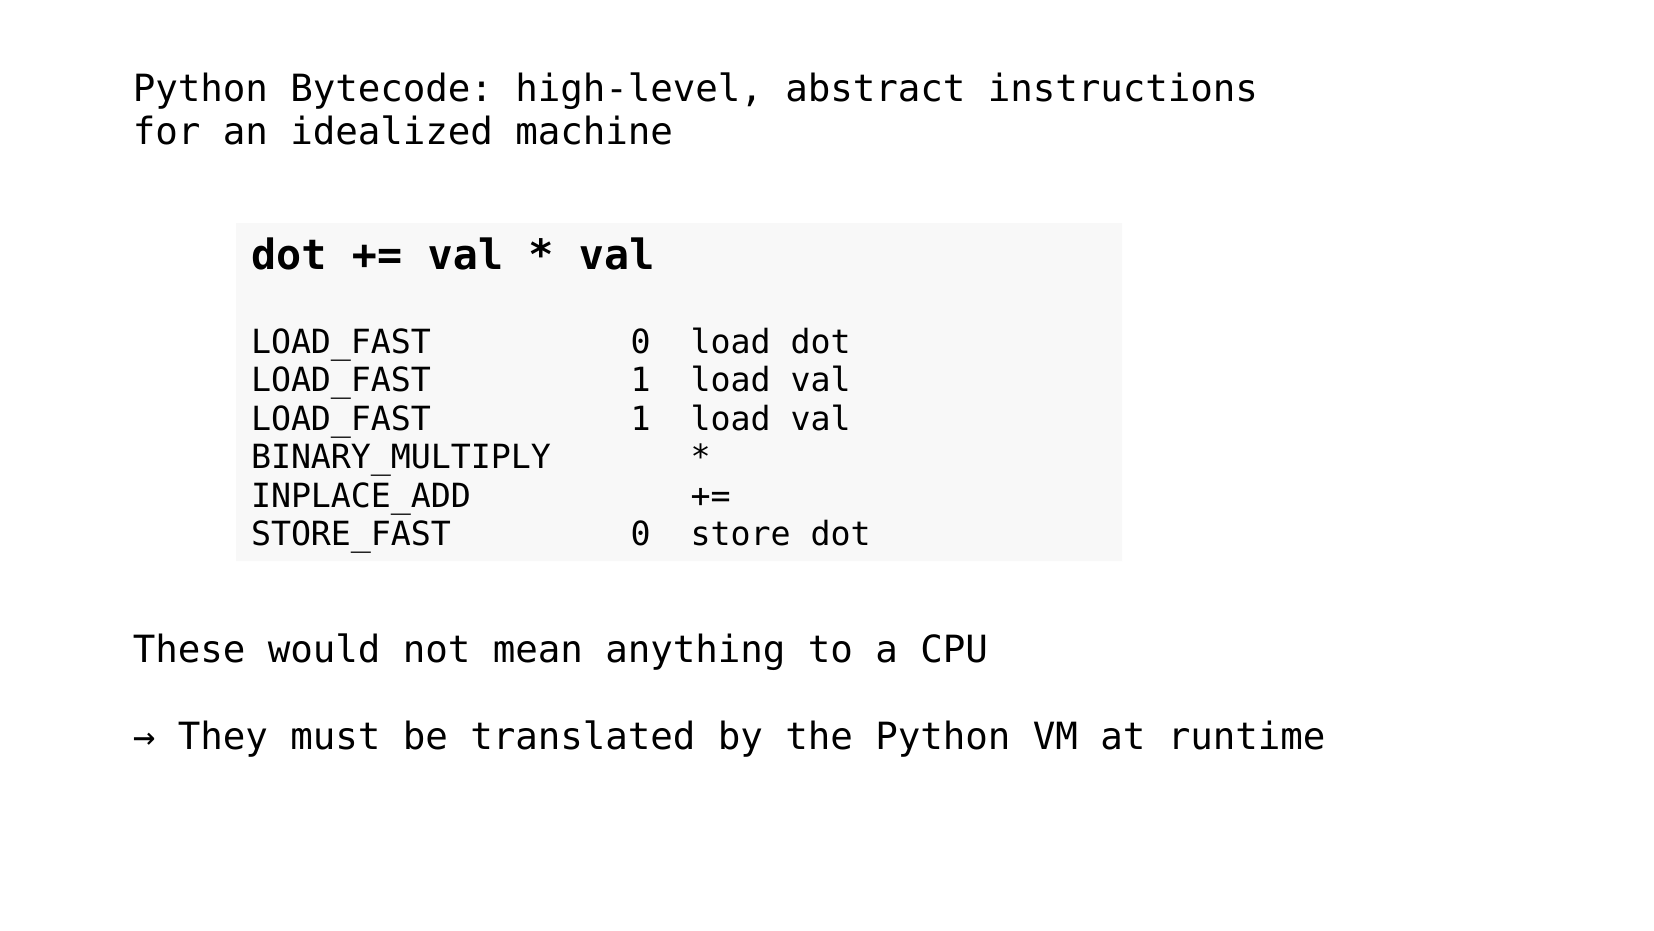

Python Bytecode: high-level, abstract instructions
for an idealized machine
dot += val * val
LOAD_FAST 0 load dot
LOAD_FAST 1 load val
LOAD_FAST 1 load val
BINARY_MULTIPLY *
INPLACE_ADD +=
STORE_FAST 0 store dot
These would not mean anything to a CPU
→ They must be translated by the Python VM at runtime